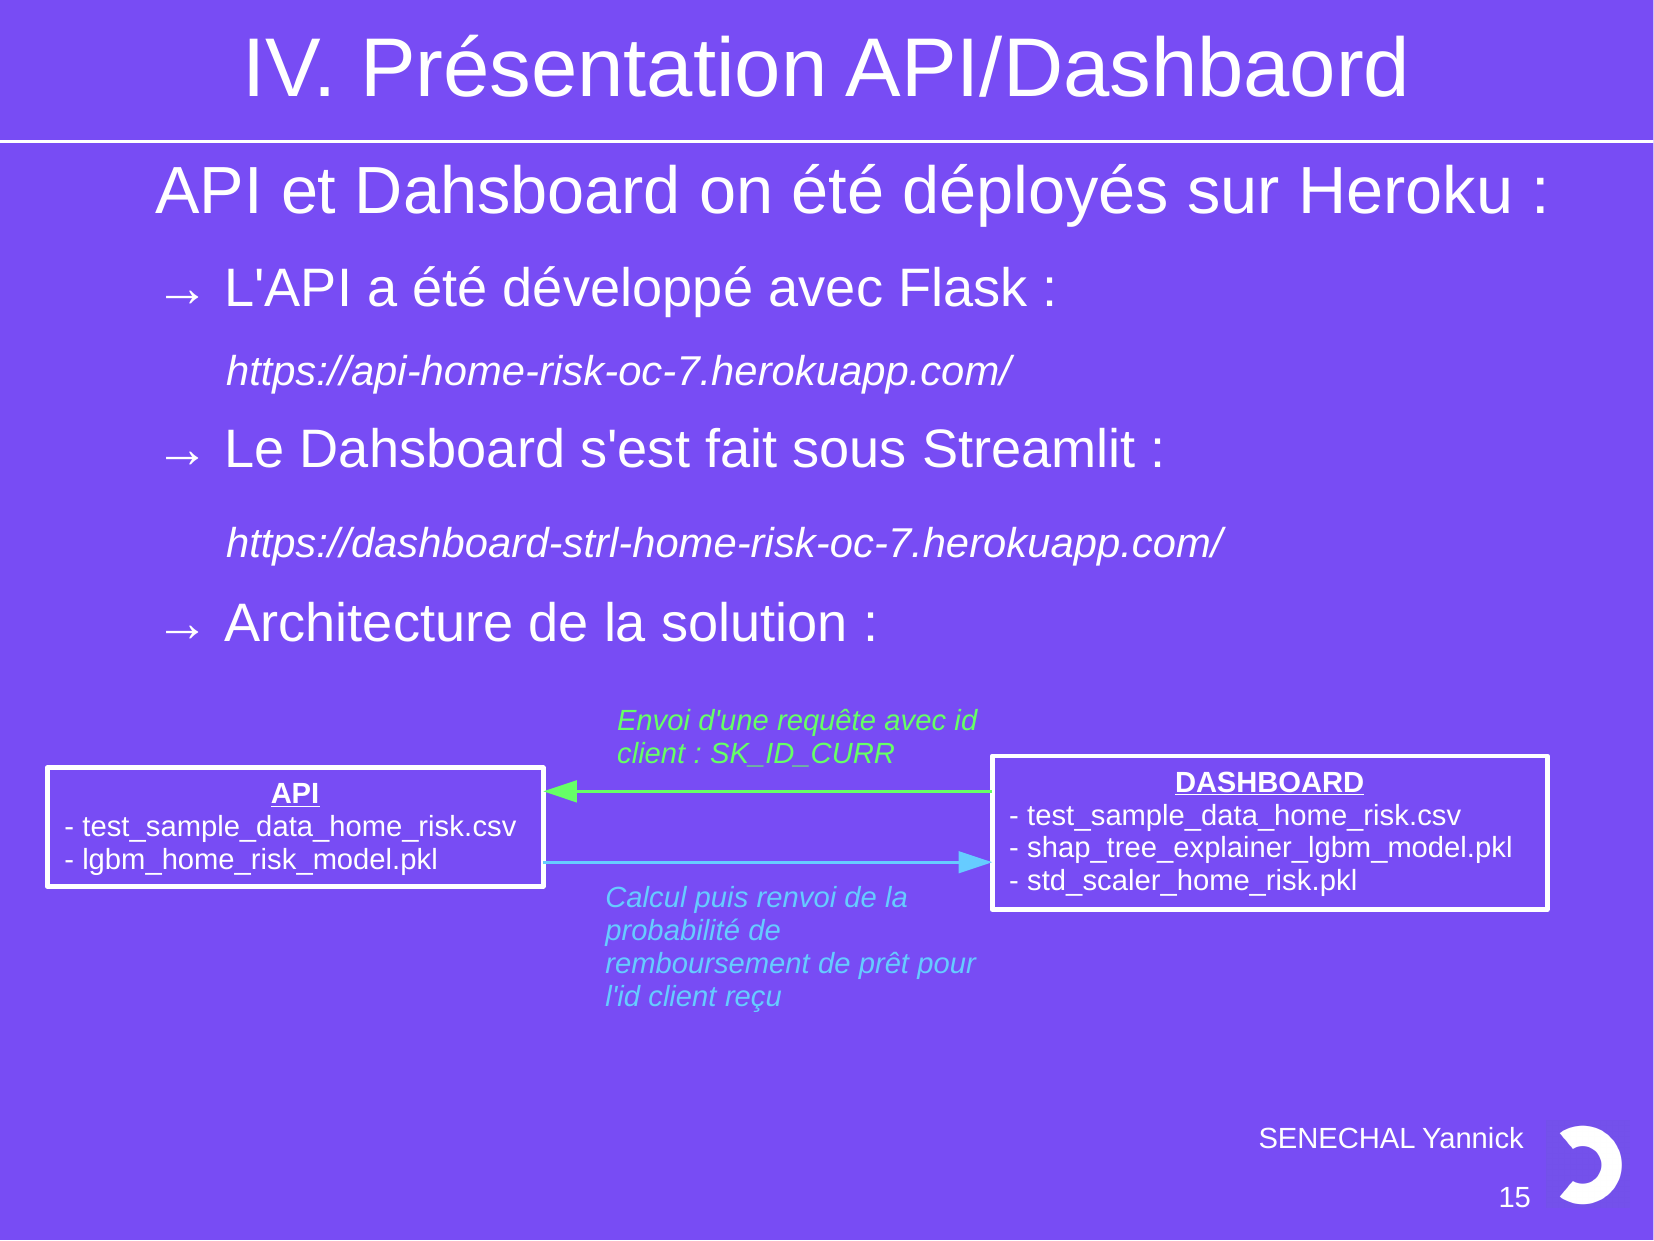

# IV. Présentation API/Dashbaord
API et Dahsboard on été déployés sur Heroku :
→ L'API a été développé avec Flask :
https://api-home-risk-oc-7.herokuapp.com/
→ Le Dahsboard s'est fait sous Streamlit :
https://dashboard-strl-home-risk-oc-7.herokuapp.com/
→ Architecture de la solution :
Envoi d'une requête avec id client : SK_ID_CURR
DASHBOARD
- test_sample_data_home_risk.csv
- shap_tree_explainer_lgbm_model.pkl
- std_scaler_home_risk.pkl
API
- test_sample_data_home_risk.csv
- lgbm_home_risk_model.pkl
Calcul puis renvoi de la probabilité de remboursement de prêt pour l'id client reçu
SENECHAL Yannick
15